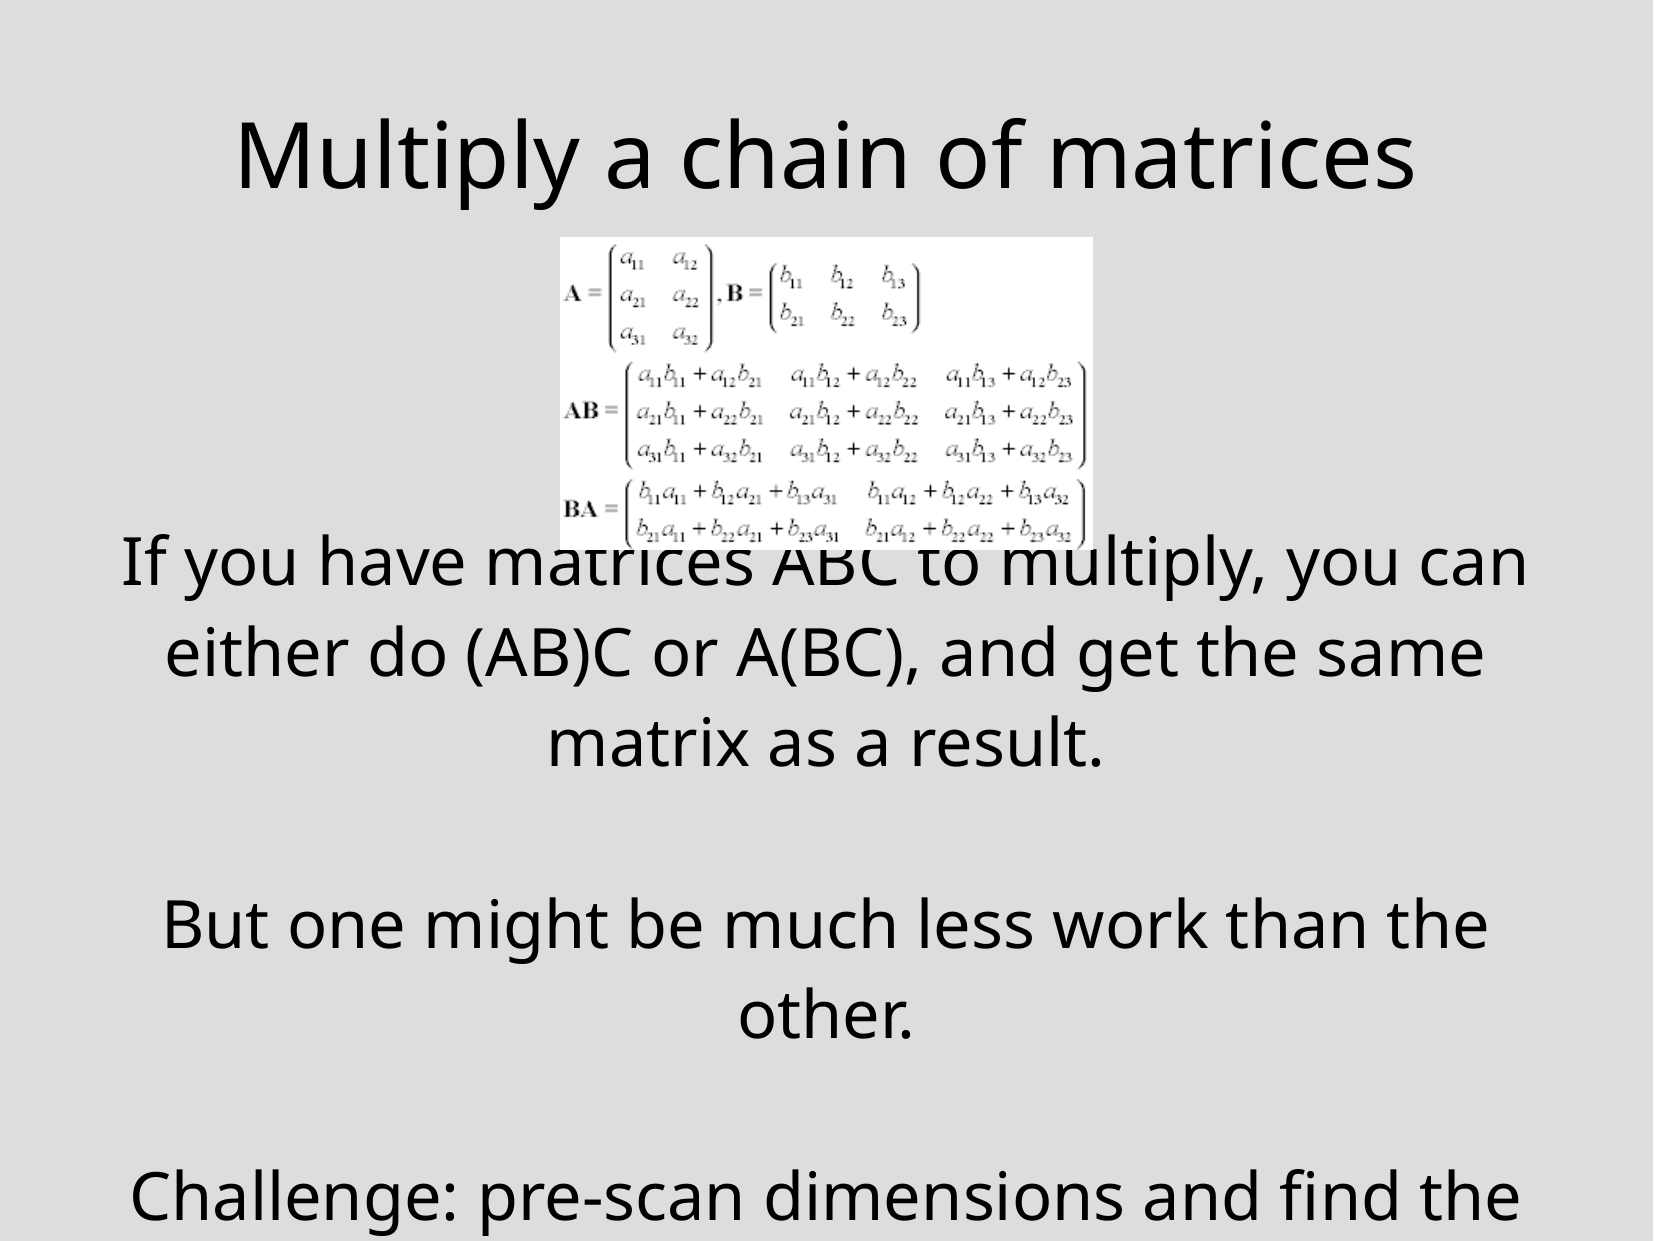

If you have matrices ABC to multiply, you can either do (AB)C or A(BC), and get the same matrix as a result.
But one might be much less work than the other.
Challenge: pre-scan dimensions and find the best way.
# Multiply a chain of matrices